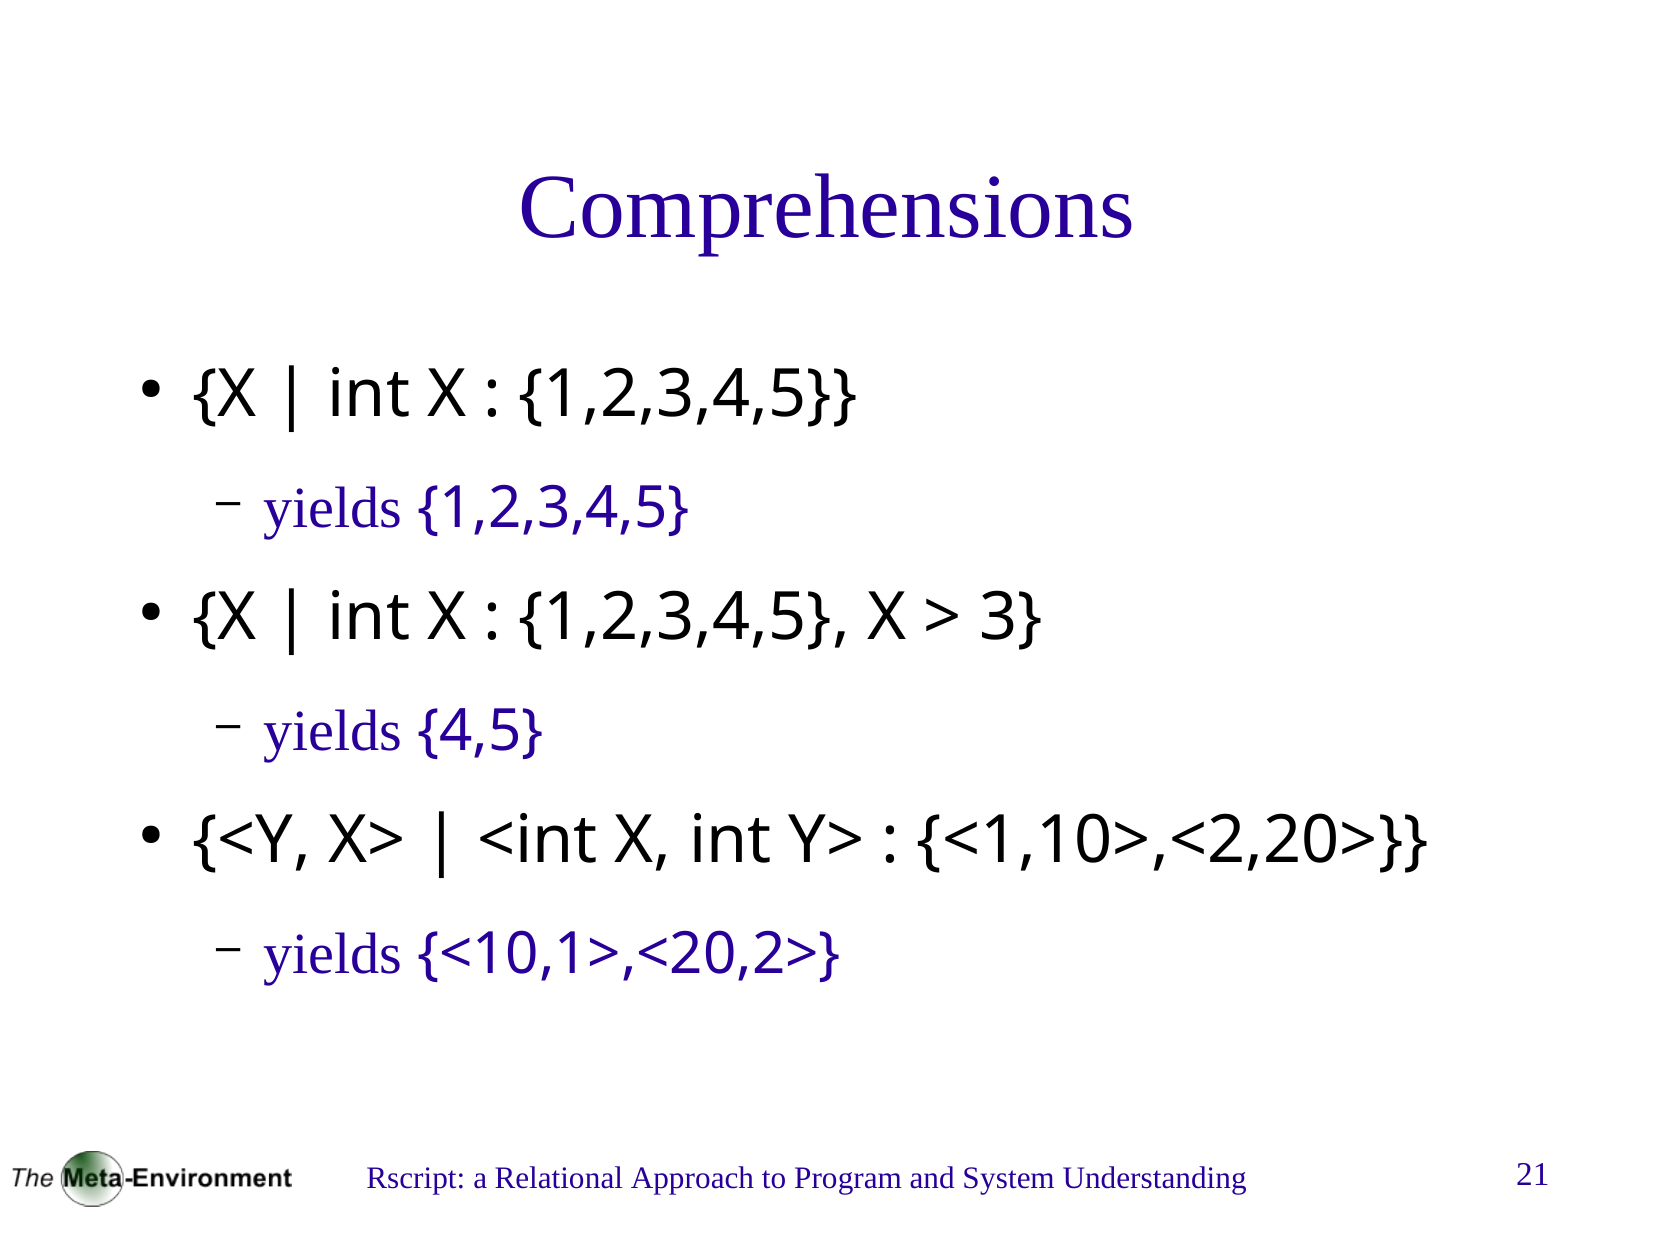

# Comprehensions
{X | int X : {1,2,3,4,5}}
yields {1,2,3,4,5}
{X | int X : {1,2,3,4,5}, X > 3}
yields {4,5}
{<Y, X> | <int X, int Y> : {<1,10>,<2,20>}}
yields {<10,1>,<20,2>}